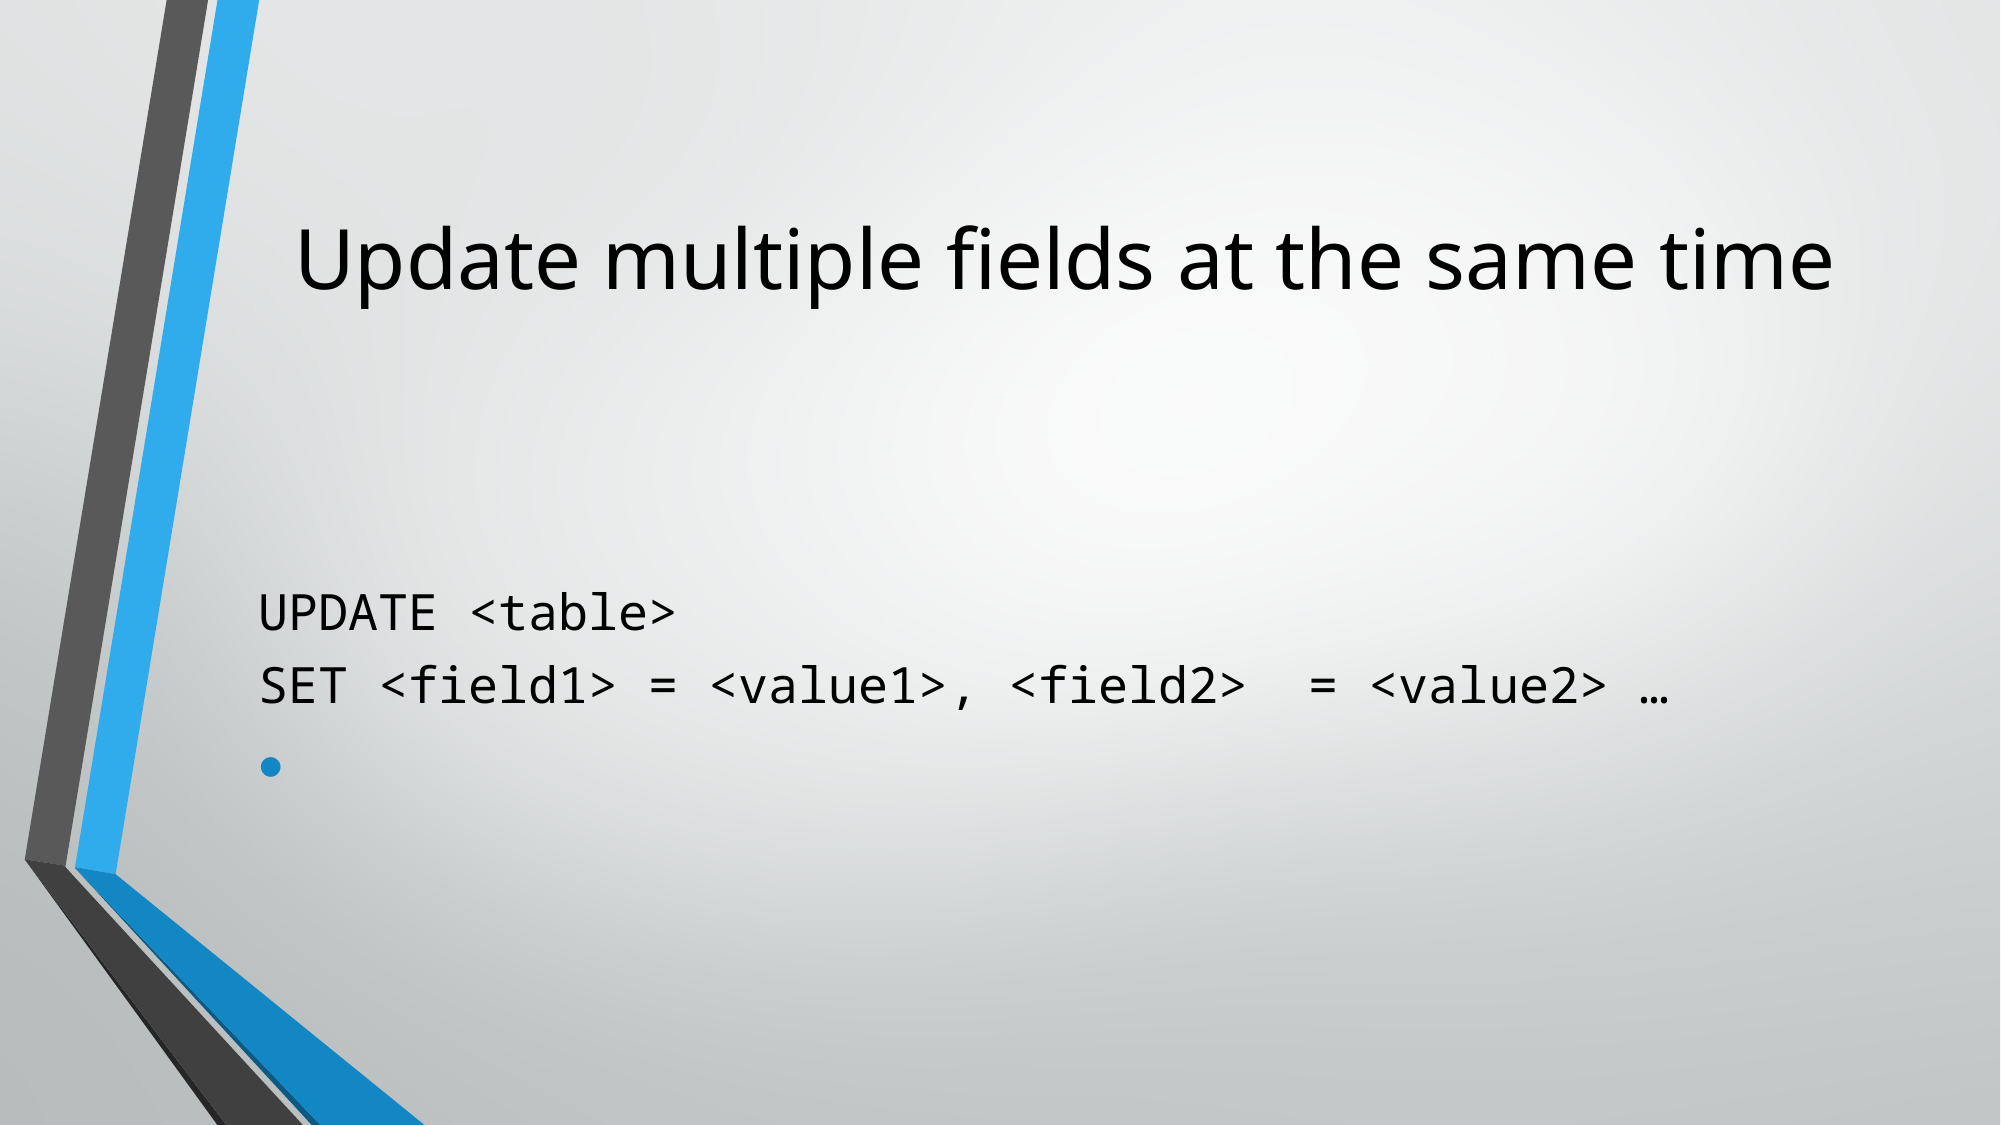

# Update multiple fields at the same time
UPDATE <table>
SET <field1> = <value1>, <field2> = <value2> …